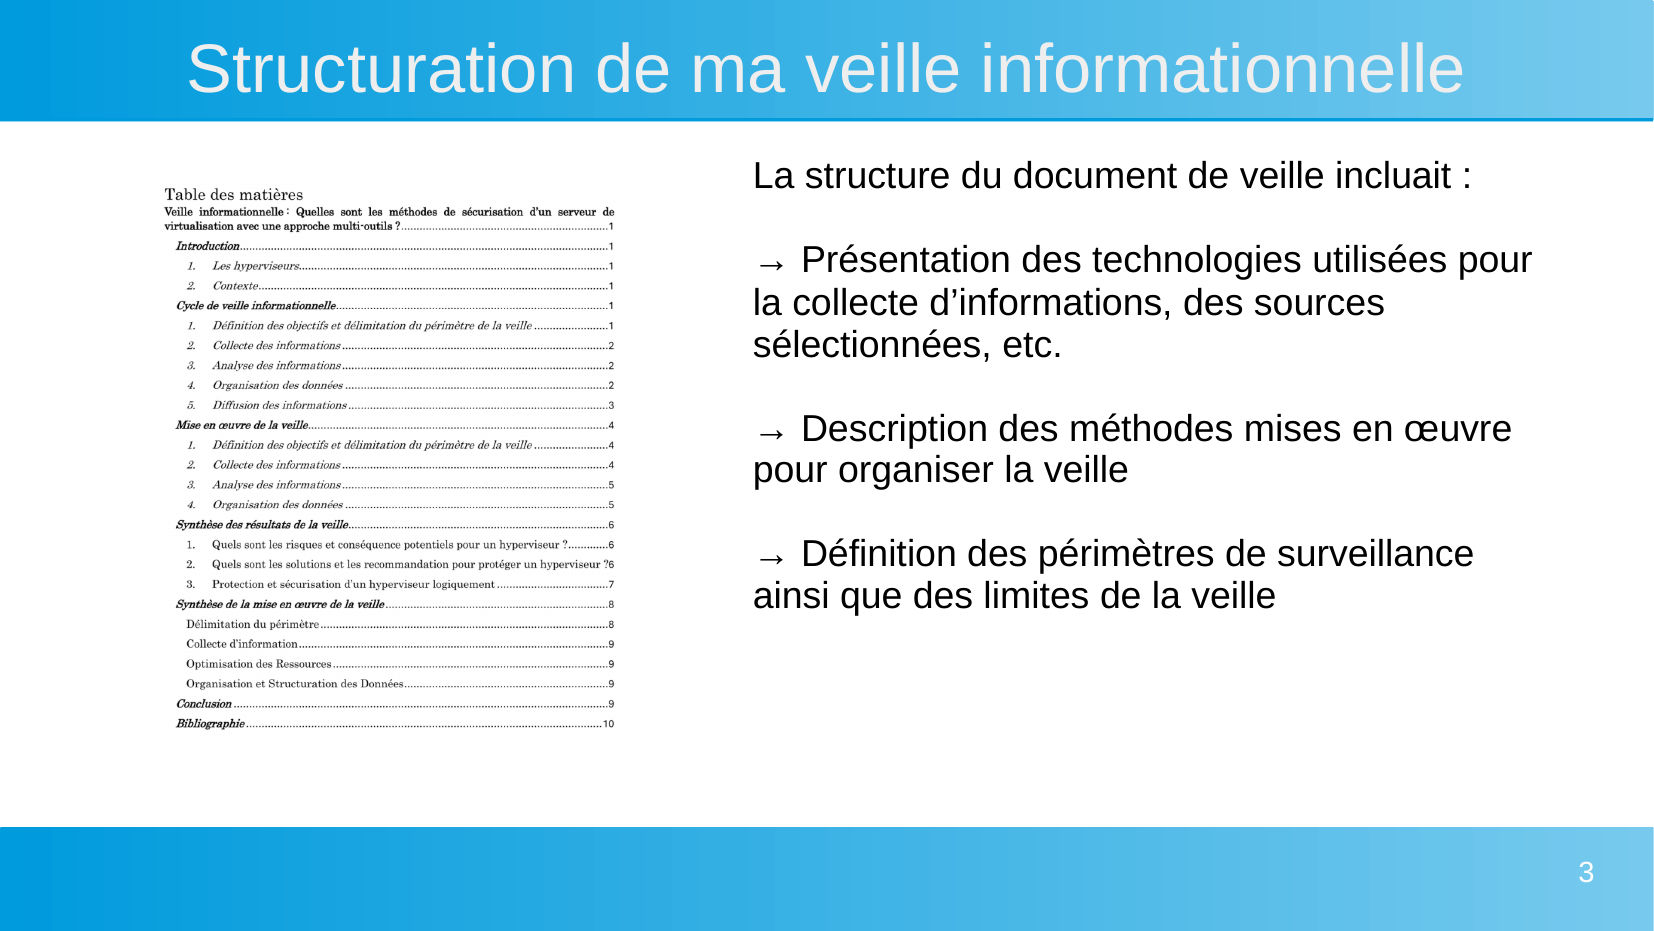

# Structuration de ma veille informationnelle
La structure du document de veille incluait :
→ Présentation des technologies utilisées pour la collecte d’informations, des sources sélectionnées, etc.
→ Description des méthodes mises en œuvre pour organiser la veille
→ Définition des périmètres de surveillance ainsi que des limites de la veille
3